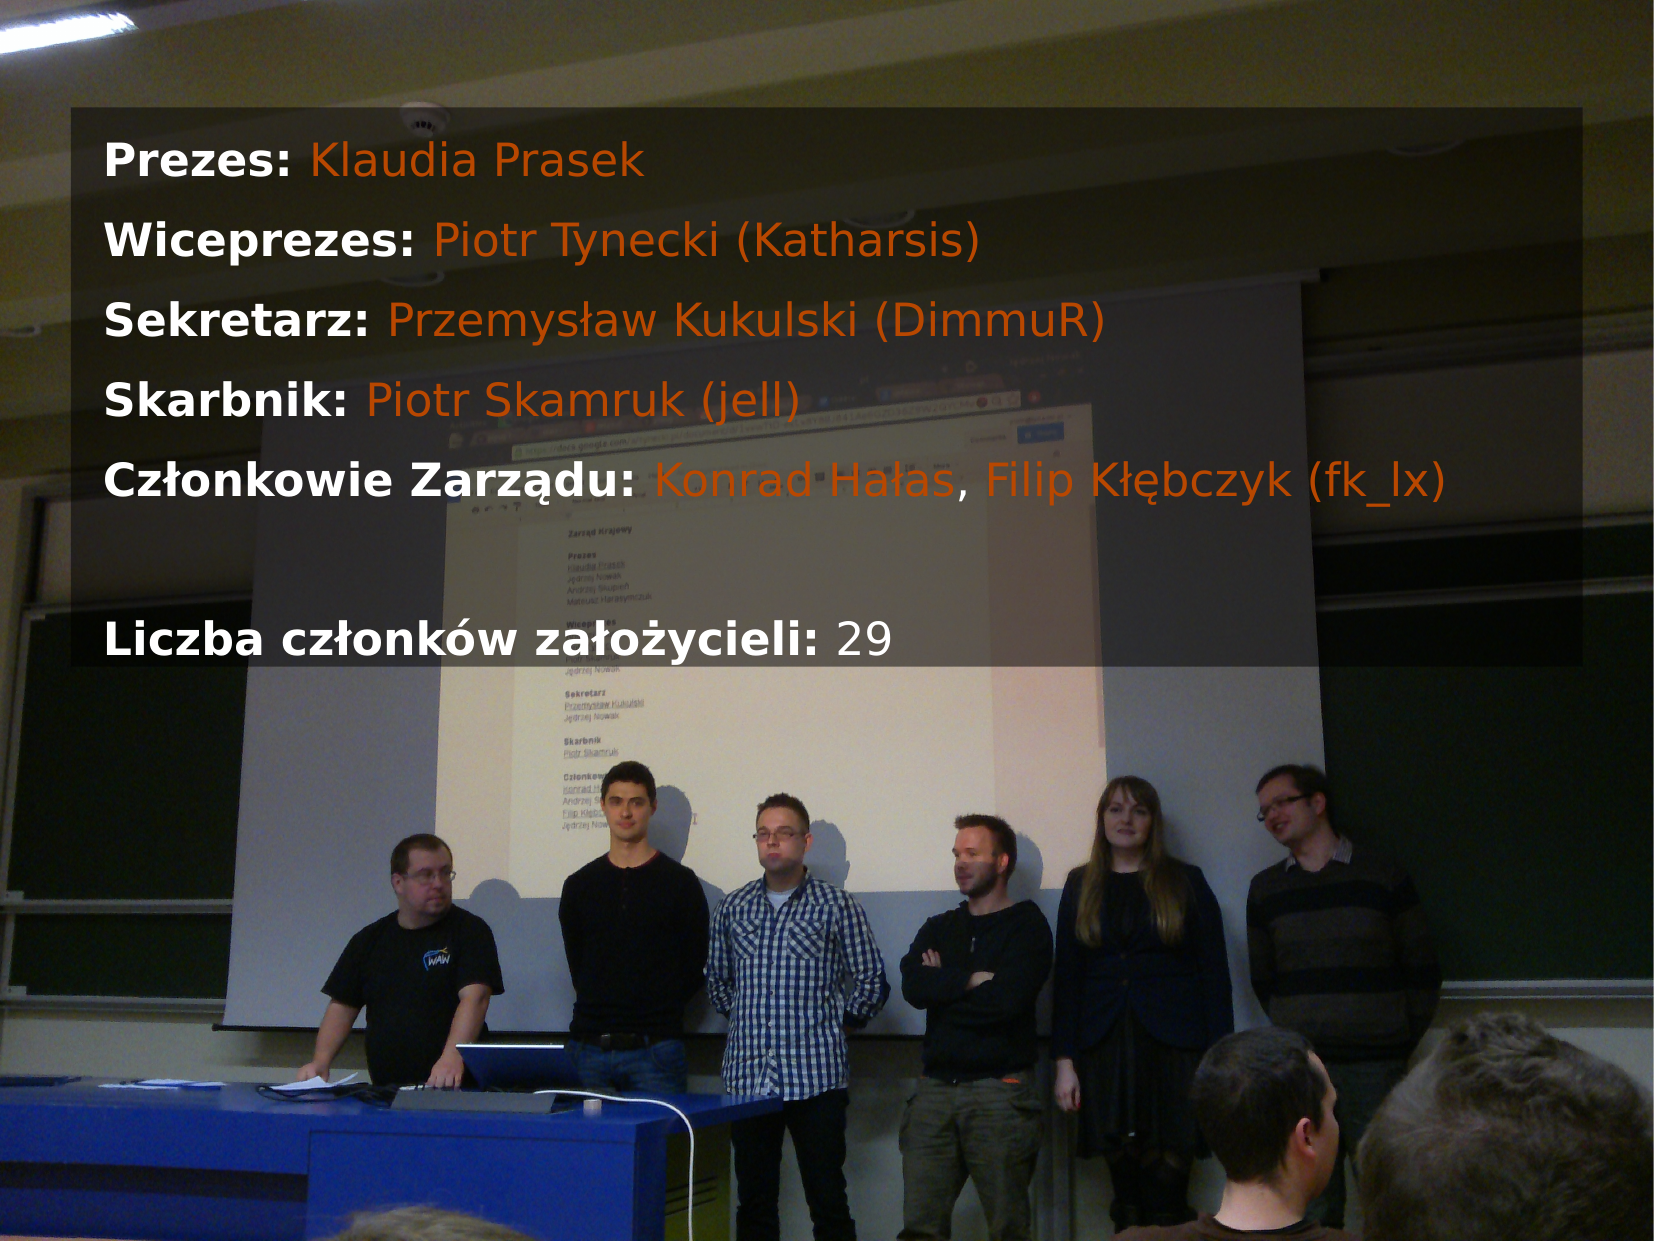

# Prezes: Klaudia Prasek
 Wiceprezes: Piotr Tynecki (Katharsis)
 Sekretarz: Przemysław Kukulski (DimmuR)
 Skarbnik: Piotr Skamruk (jell)
 Członkowie Zarządu: Konrad Hałas, Filip Kłębczyk (fk_lx)
 Liczba członków założycieli: 29